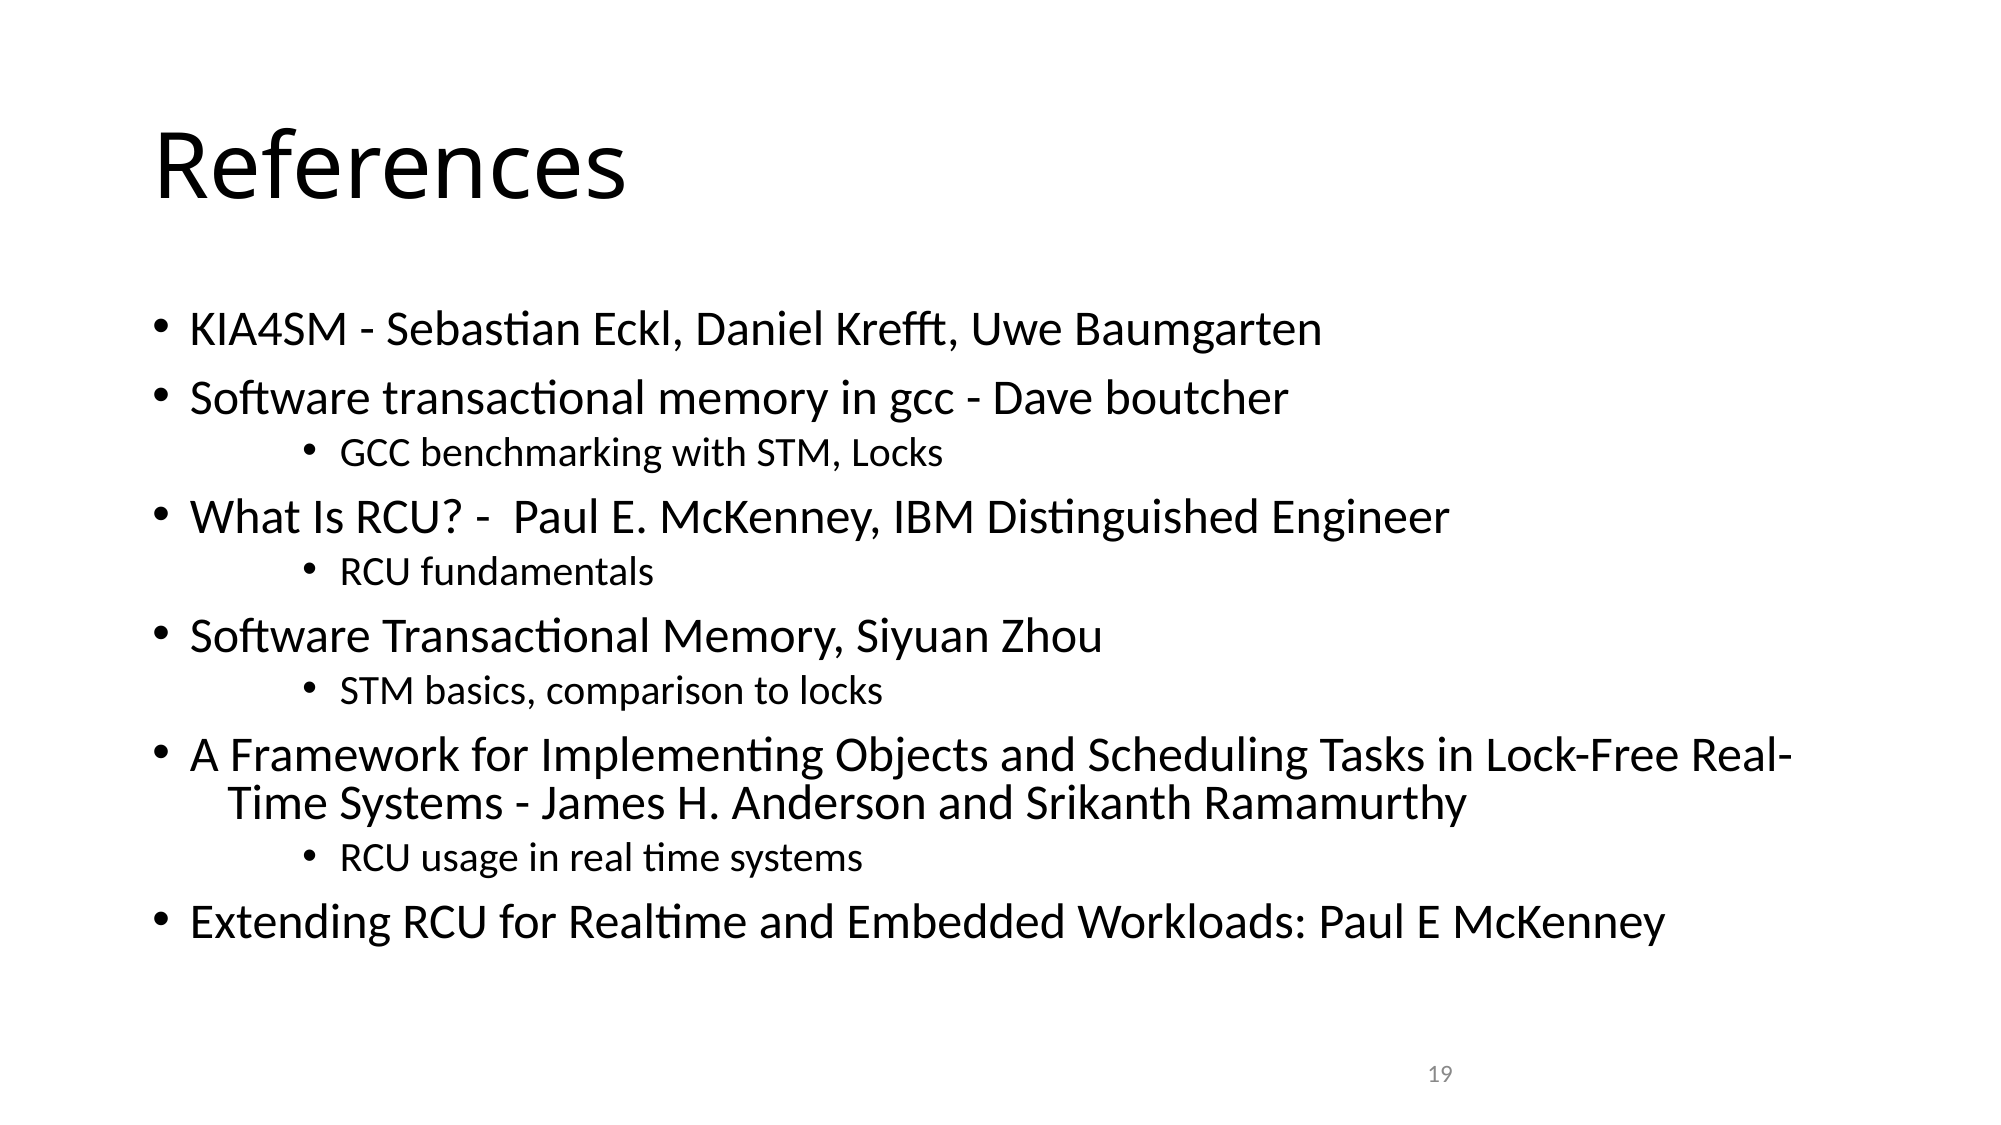

# References
KIA4SM - Sebastian Eckl, Daniel Krefft, Uwe Baumgarten
Software transactional memory in gcc - Dave boutcher
GCC benchmarking with STM, Locks
What Is RCU? - Paul E. McKenney, IBM Distinguished Engineer
RCU fundamentals
Software Transactional Memory, Siyuan Zhou
STM basics, comparison to locks
A Framework for Implementing Objects and Scheduling Tasks in Lock-Free Real-Time Systems - James H. Anderson and Srikanth Ramamurthy
RCU usage in real time systems
Extending RCU for Realtime and Embedded Workloads: Paul E McKenney